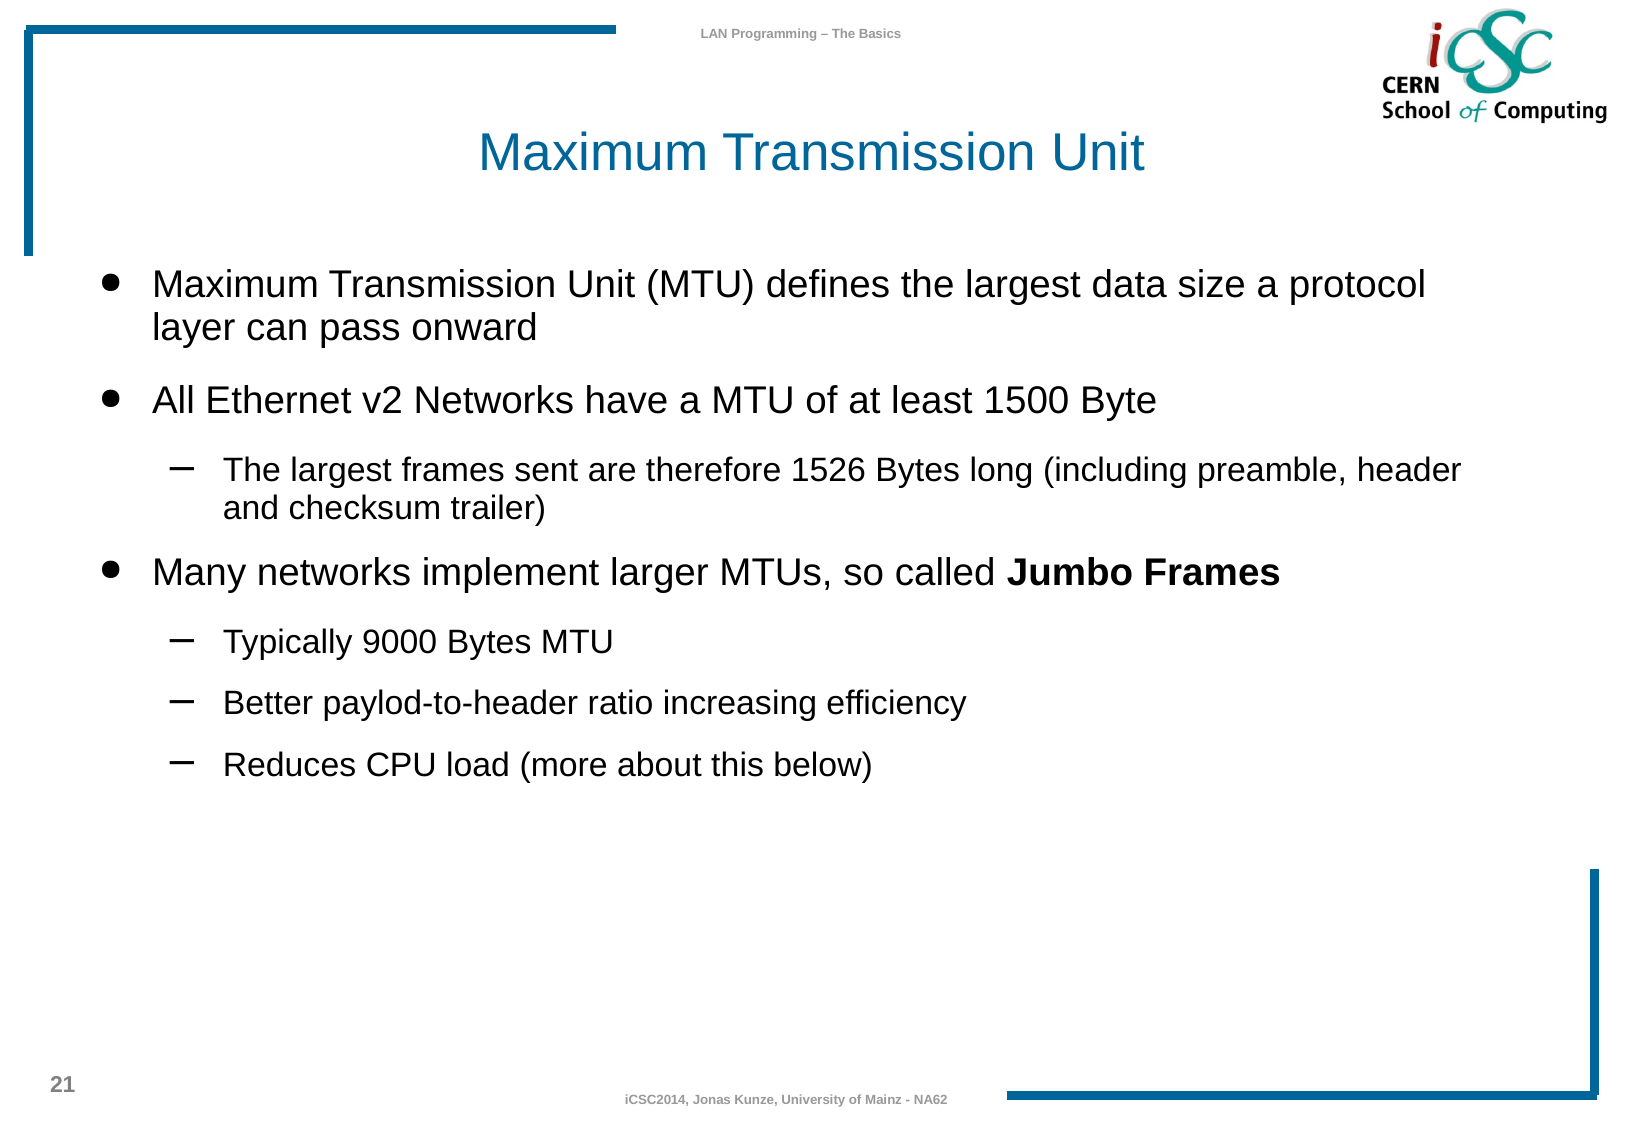

# Maximum Transmission Unit
Maximum Transmission Unit (MTU) defines the largest data size a protocol layer can pass onward
All Ethernet v2 Networks have a MTU of at least 1500 Byte
The largest frames sent are therefore 1526 Bytes long (including preamble, header and checksum trailer)
Many networks implement larger MTUs, so called Jumbo Frames
Typically 9000 Bytes MTU
Better paylod-to-header ratio increasing efficiency
Reduces CPU load (more about this below)